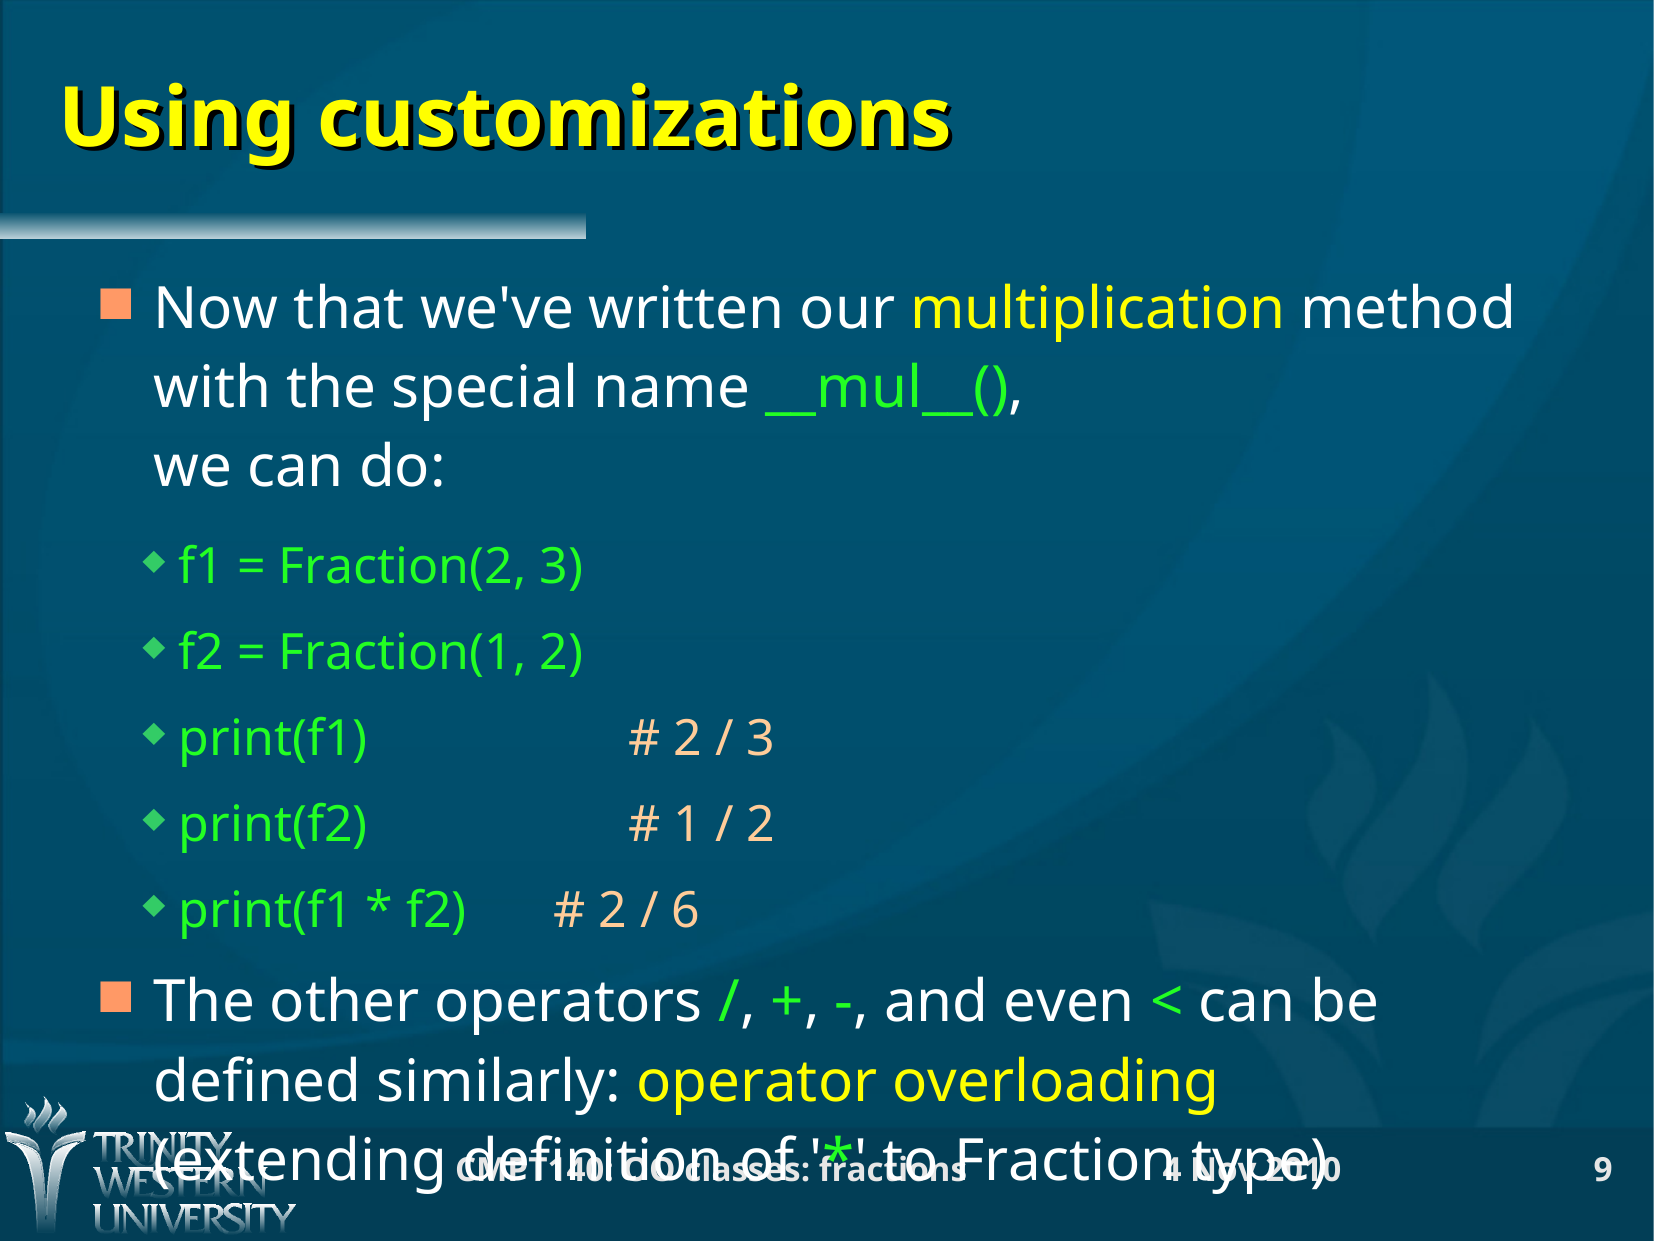

# Using customizations
Now that we've written our multiplication method with the special name __mul__(),
we can do:
f1 = Fraction(2, 3)
f2 = Fraction(1, 2)
print(f1)				# 2 / 3
print(f2)				# 1 / 2
print(f1 * f2)		# 2 / 6
The other operators /, +, -, and even < can be defined similarly: operator overloading
(extending definition of '*' to Fraction type)
CMPT140: OO classes: fractions
4 Nov 2010
9